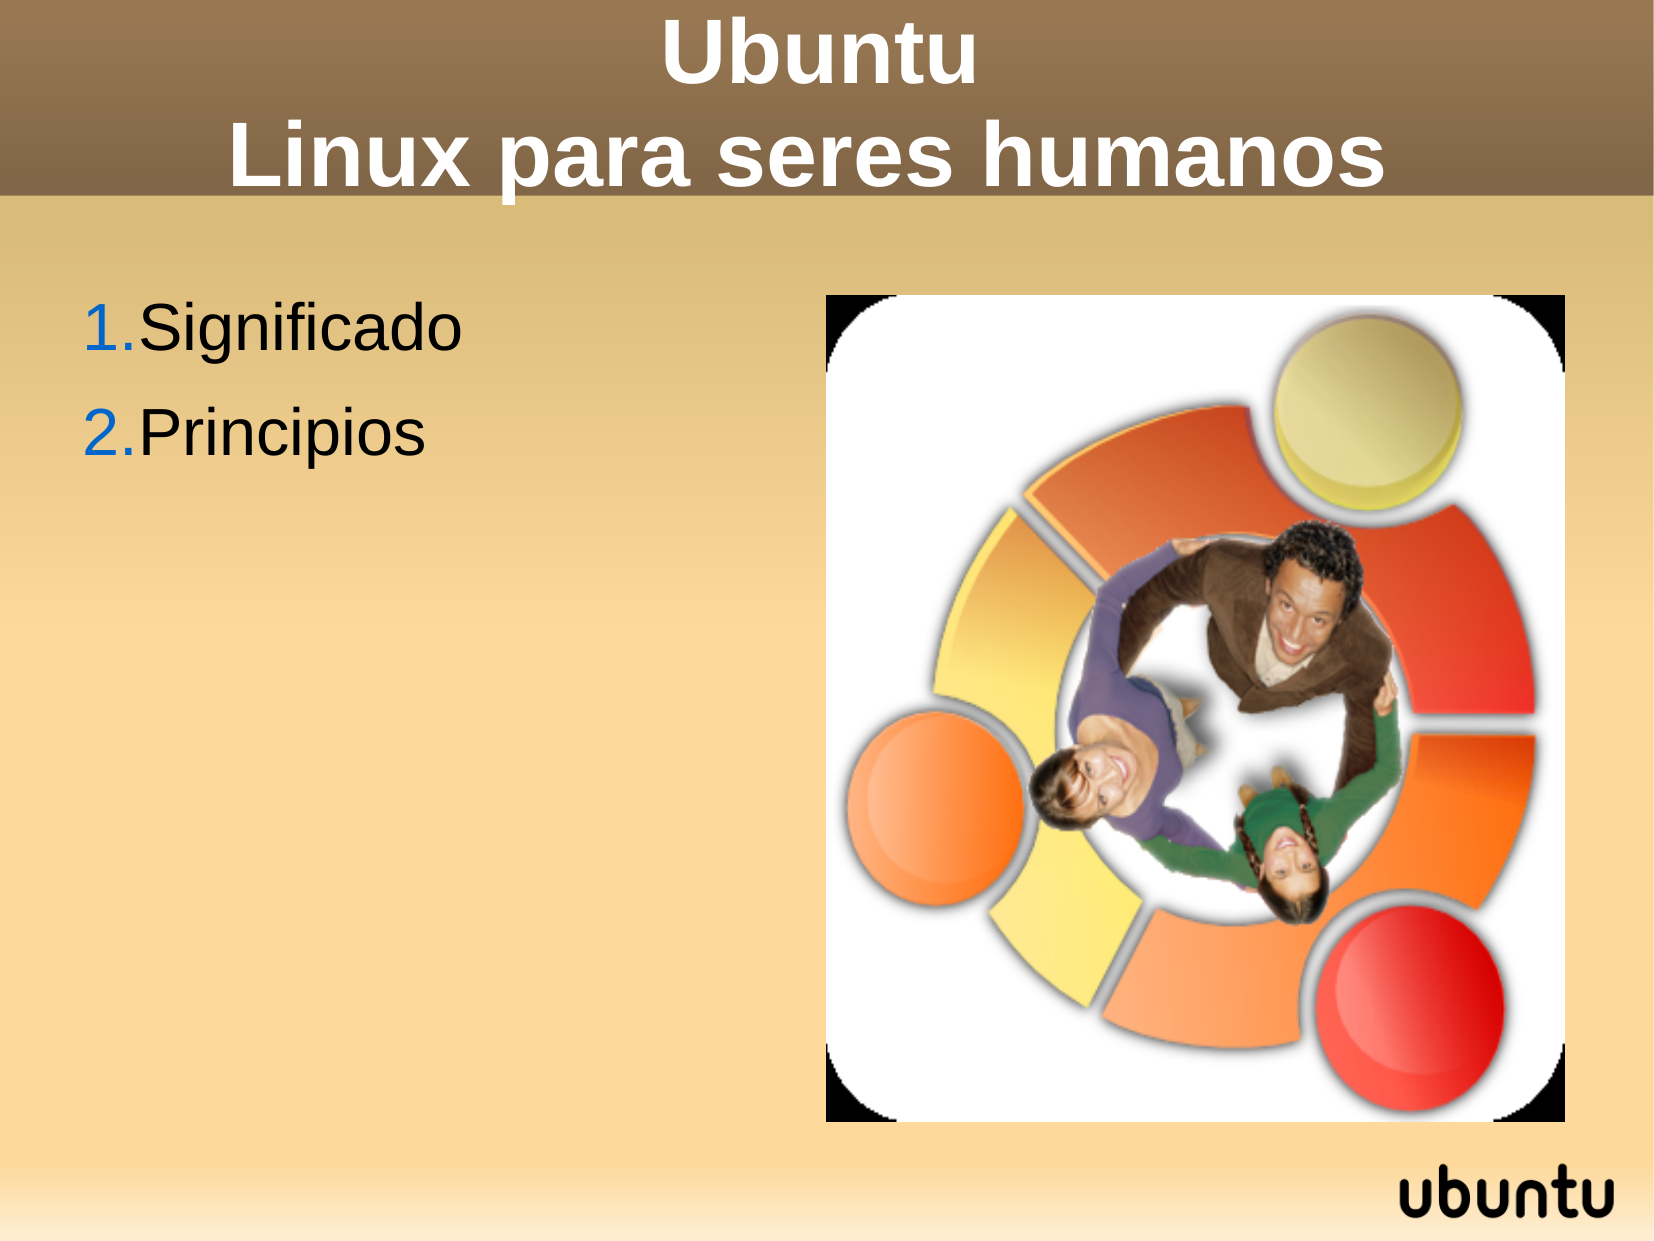

# Ubuntu Linux para seres humanos
Significado
Principios